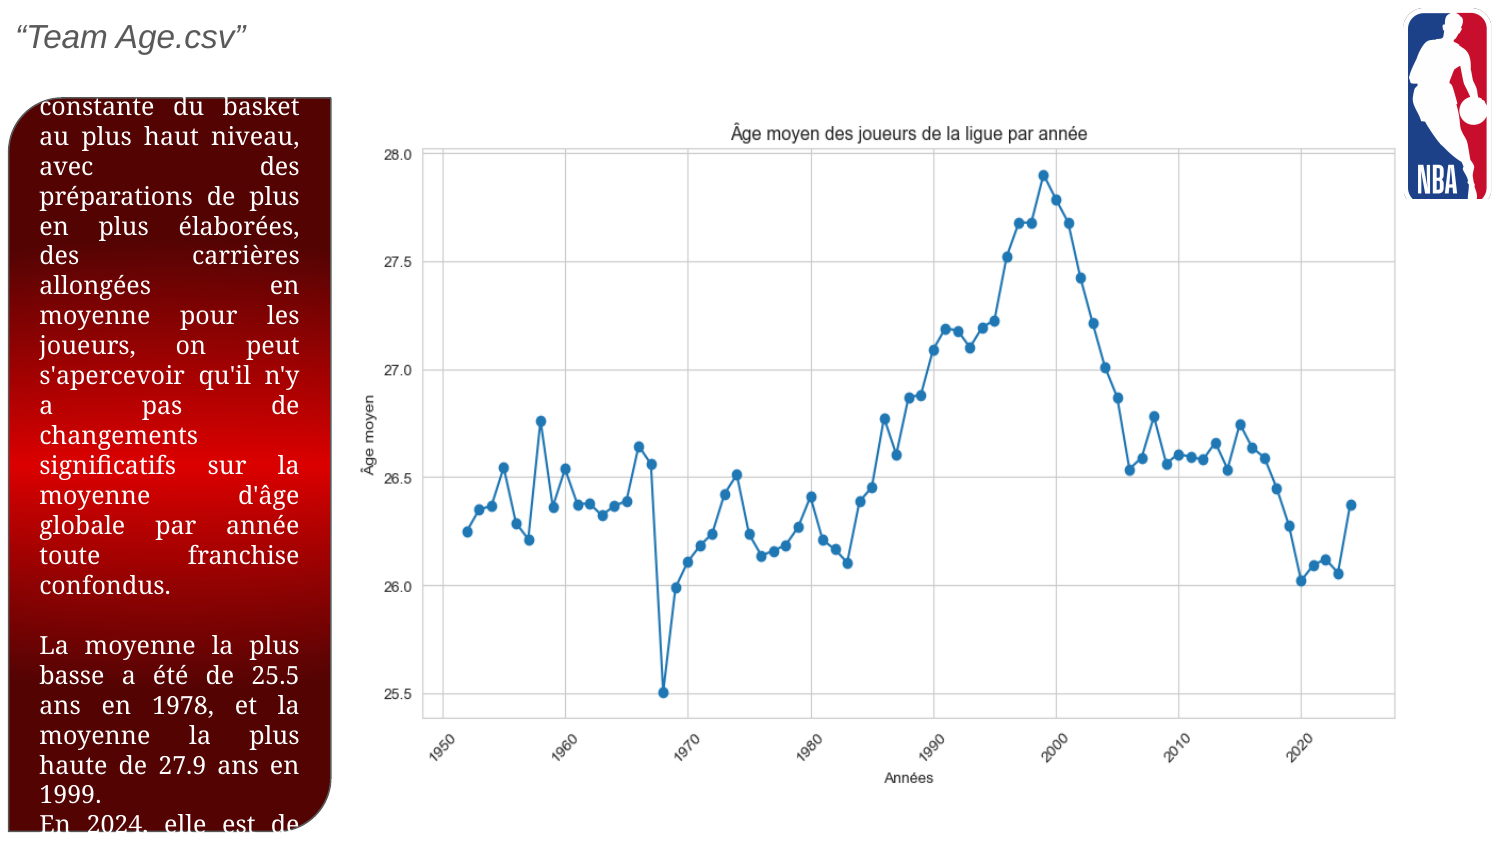

“Team Age.csv”
Malgré une évolution constante du basket au plus haut niveau, avec des préparations de plus en plus élaborées, des carrières allongées en moyenne pour les joueurs, on peut s'apercevoir qu'il n'y a pas de changements significatifs sur la moyenne d'âge globale par année toute franchise confondus.
La moyenne la plus basse a été de 25.5 ans en 1978, et la moyenne la plus haute de 27.9 ans en 1999.
En 2024, elle est de 26.38 ans.